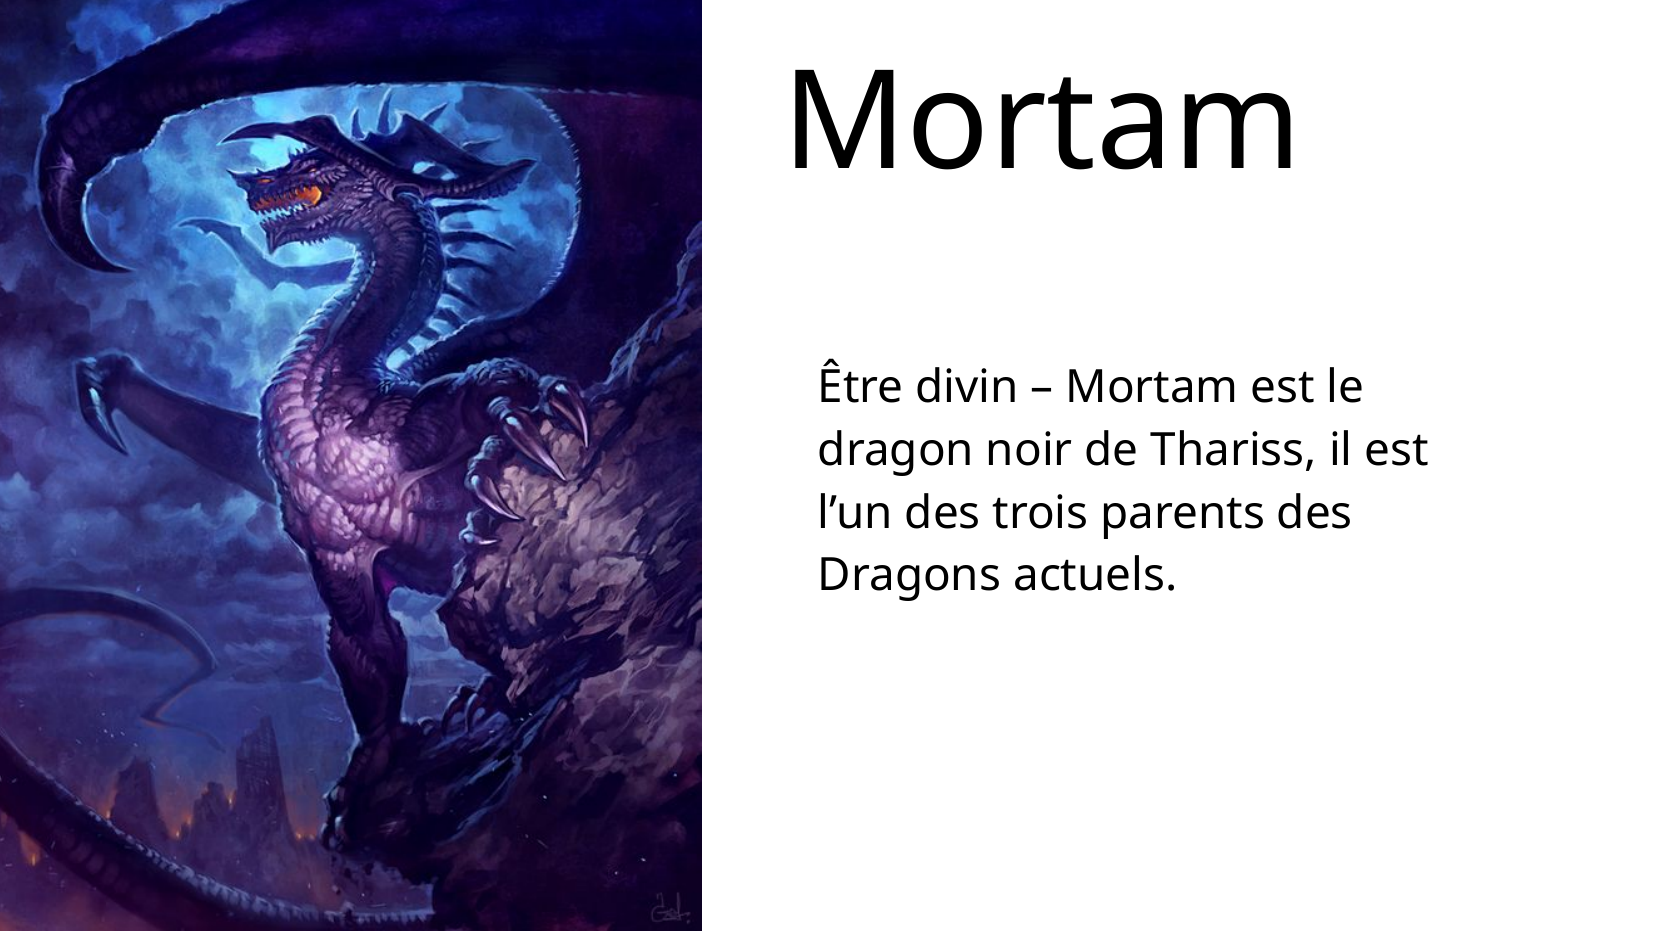

# Mortam
Être divin – Mortam est le dragon noir de Thariss, il est l’un des trois parents des Dragons actuels.